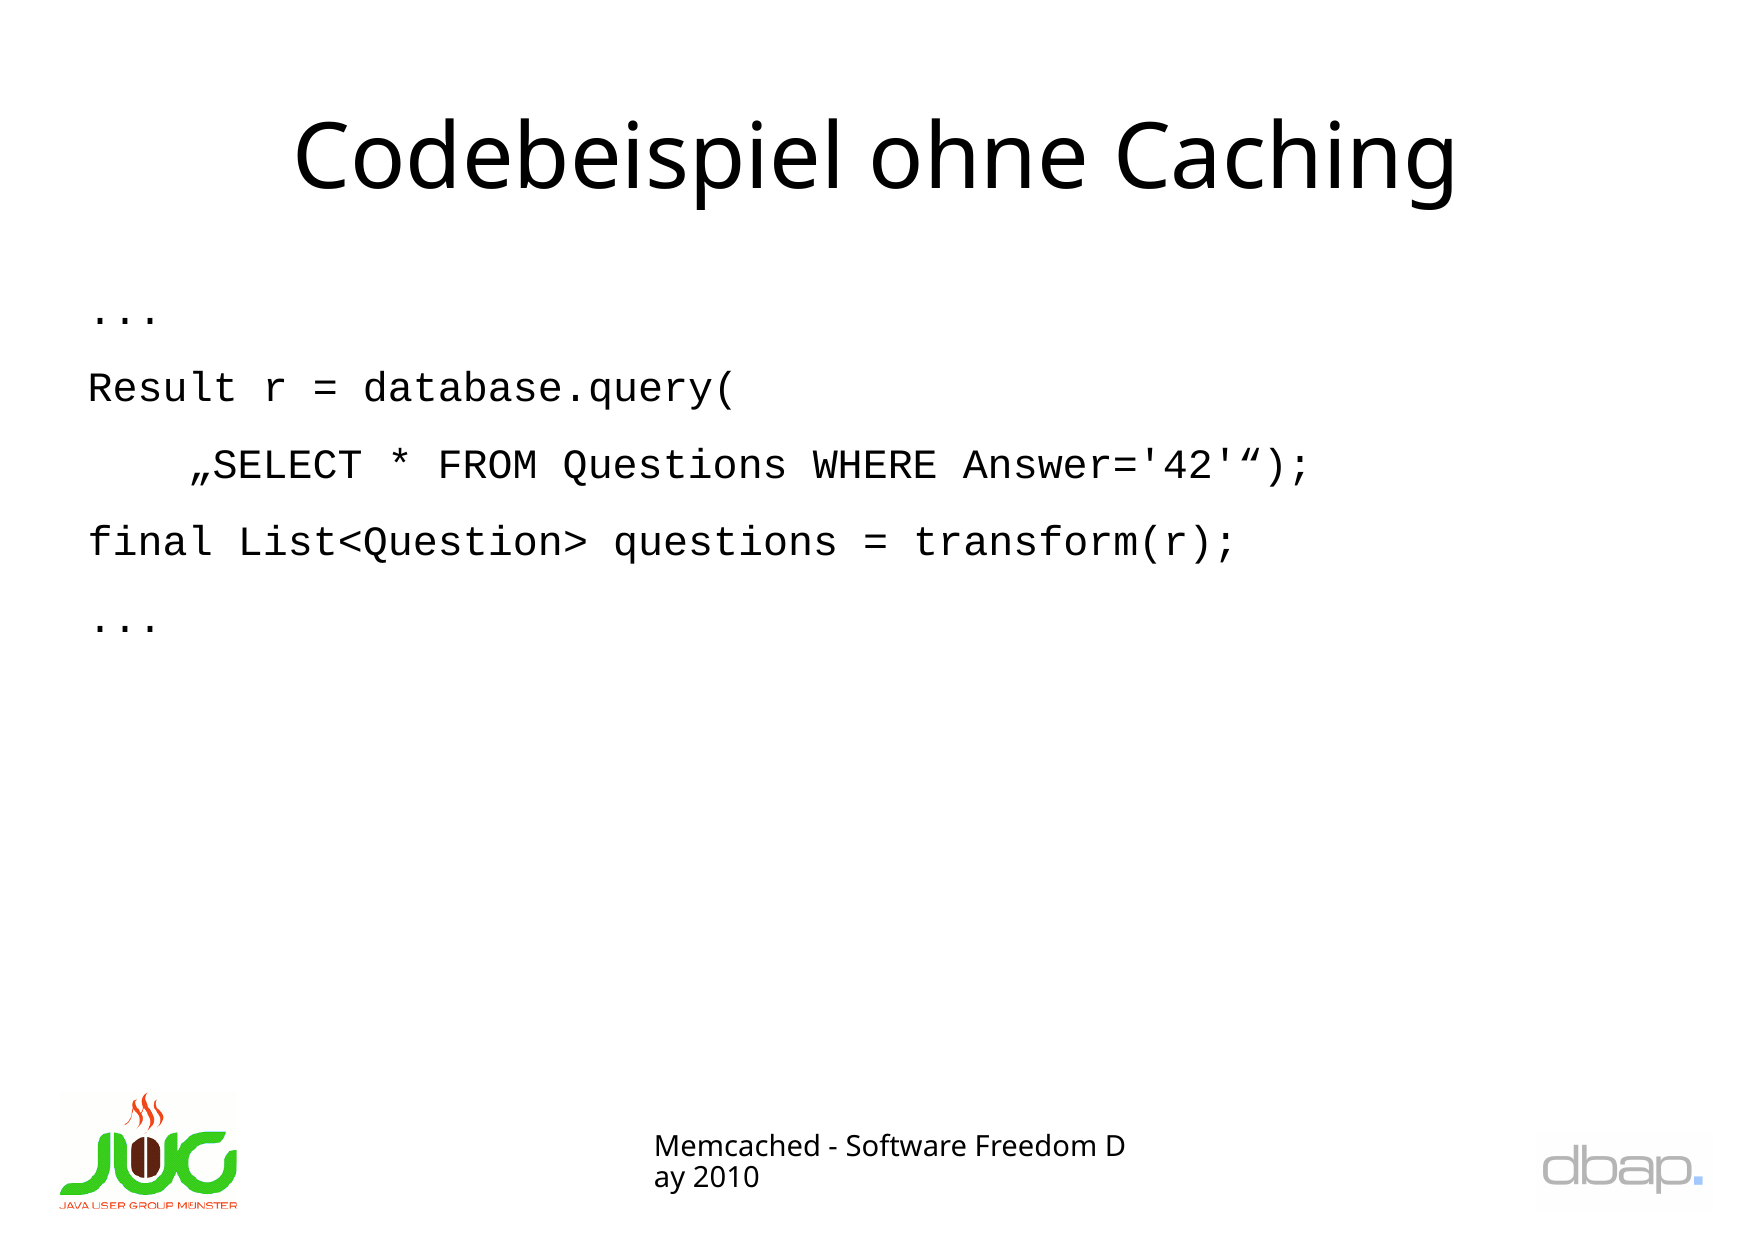

# Codebeispiel ohne Caching
...
Result r = database.query(
 „SELECT * FROM Questions WHERE Answer='42'“);
final List<Question> questions = transform(r);
...
Memcached - Software Freedom Day 2010